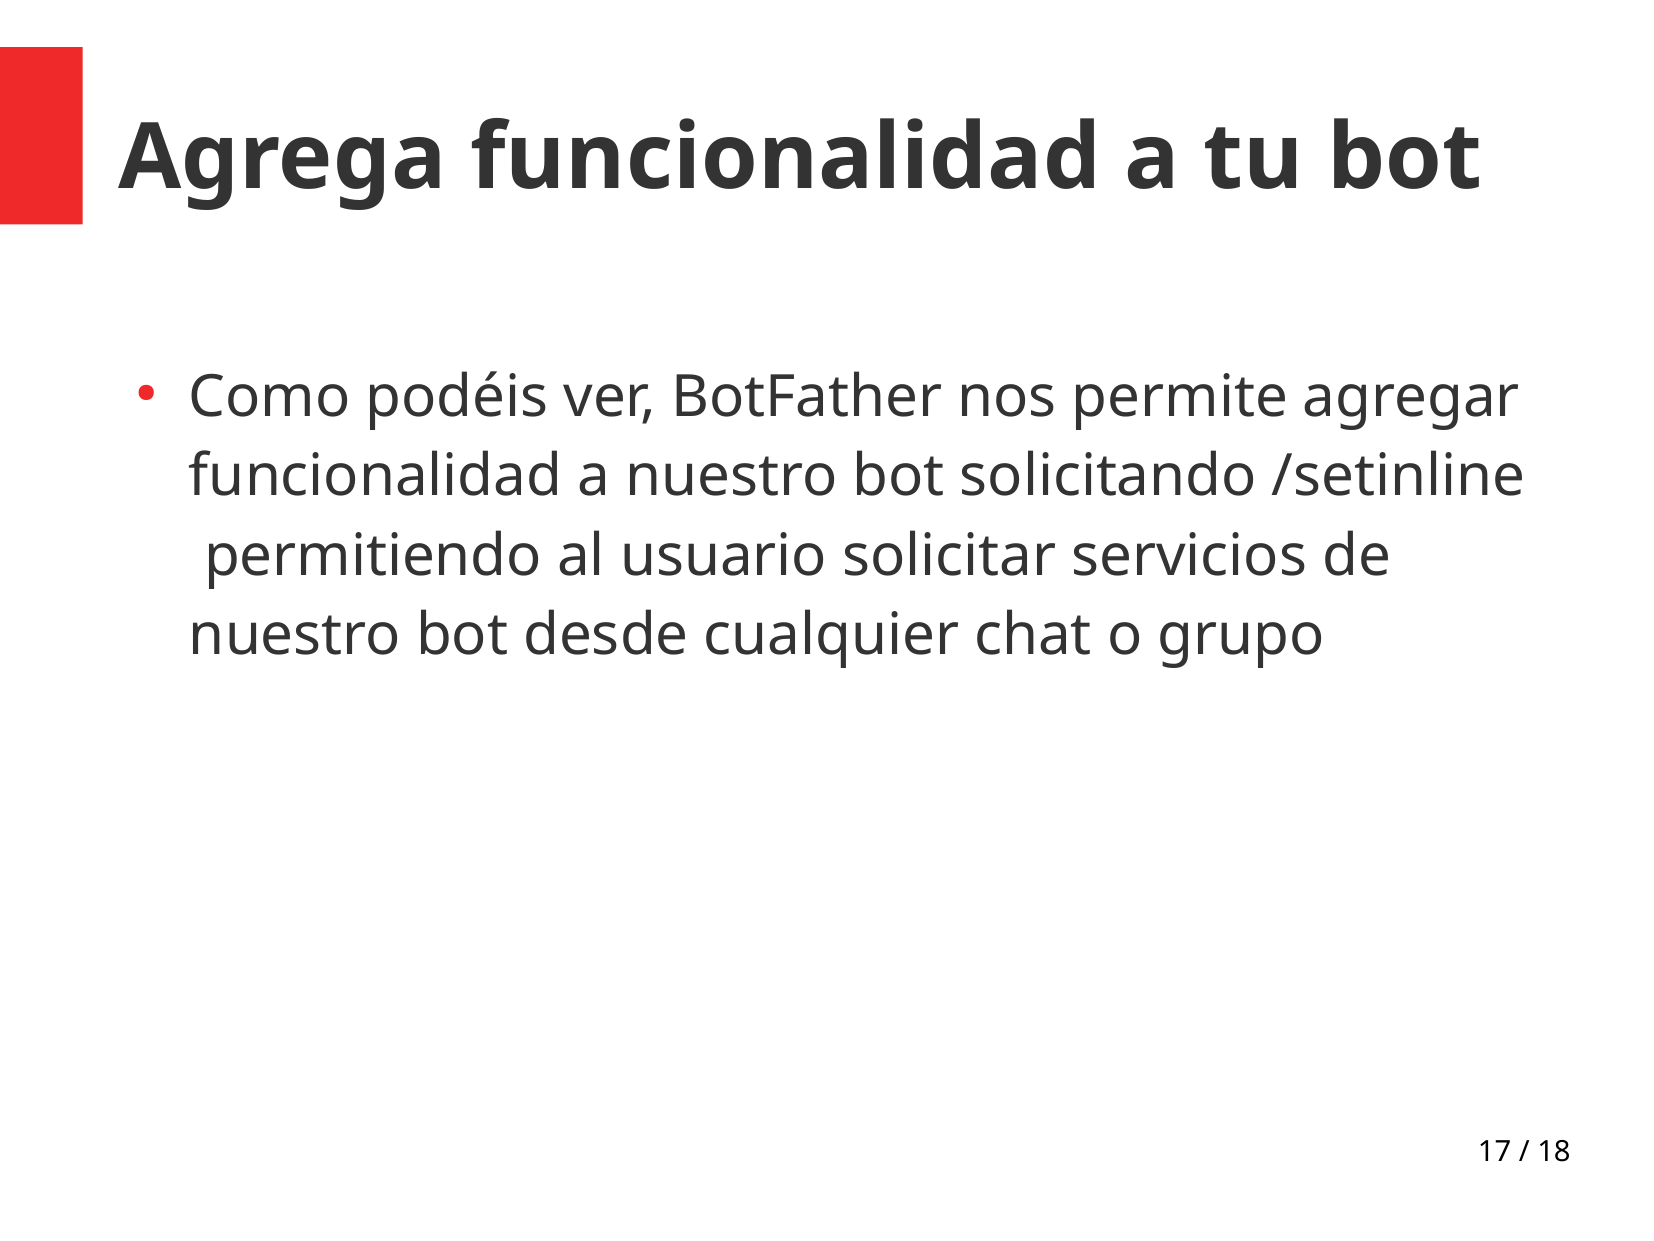

# Agrega funcionalidad a tu bot
Como podéis ver, BotFather nos permite agregar funcionalidad a nuestro bot solicitando /setinline permitiendo al usuario solicitar servicios de nuestro bot desde cualquier chat o grupo
17